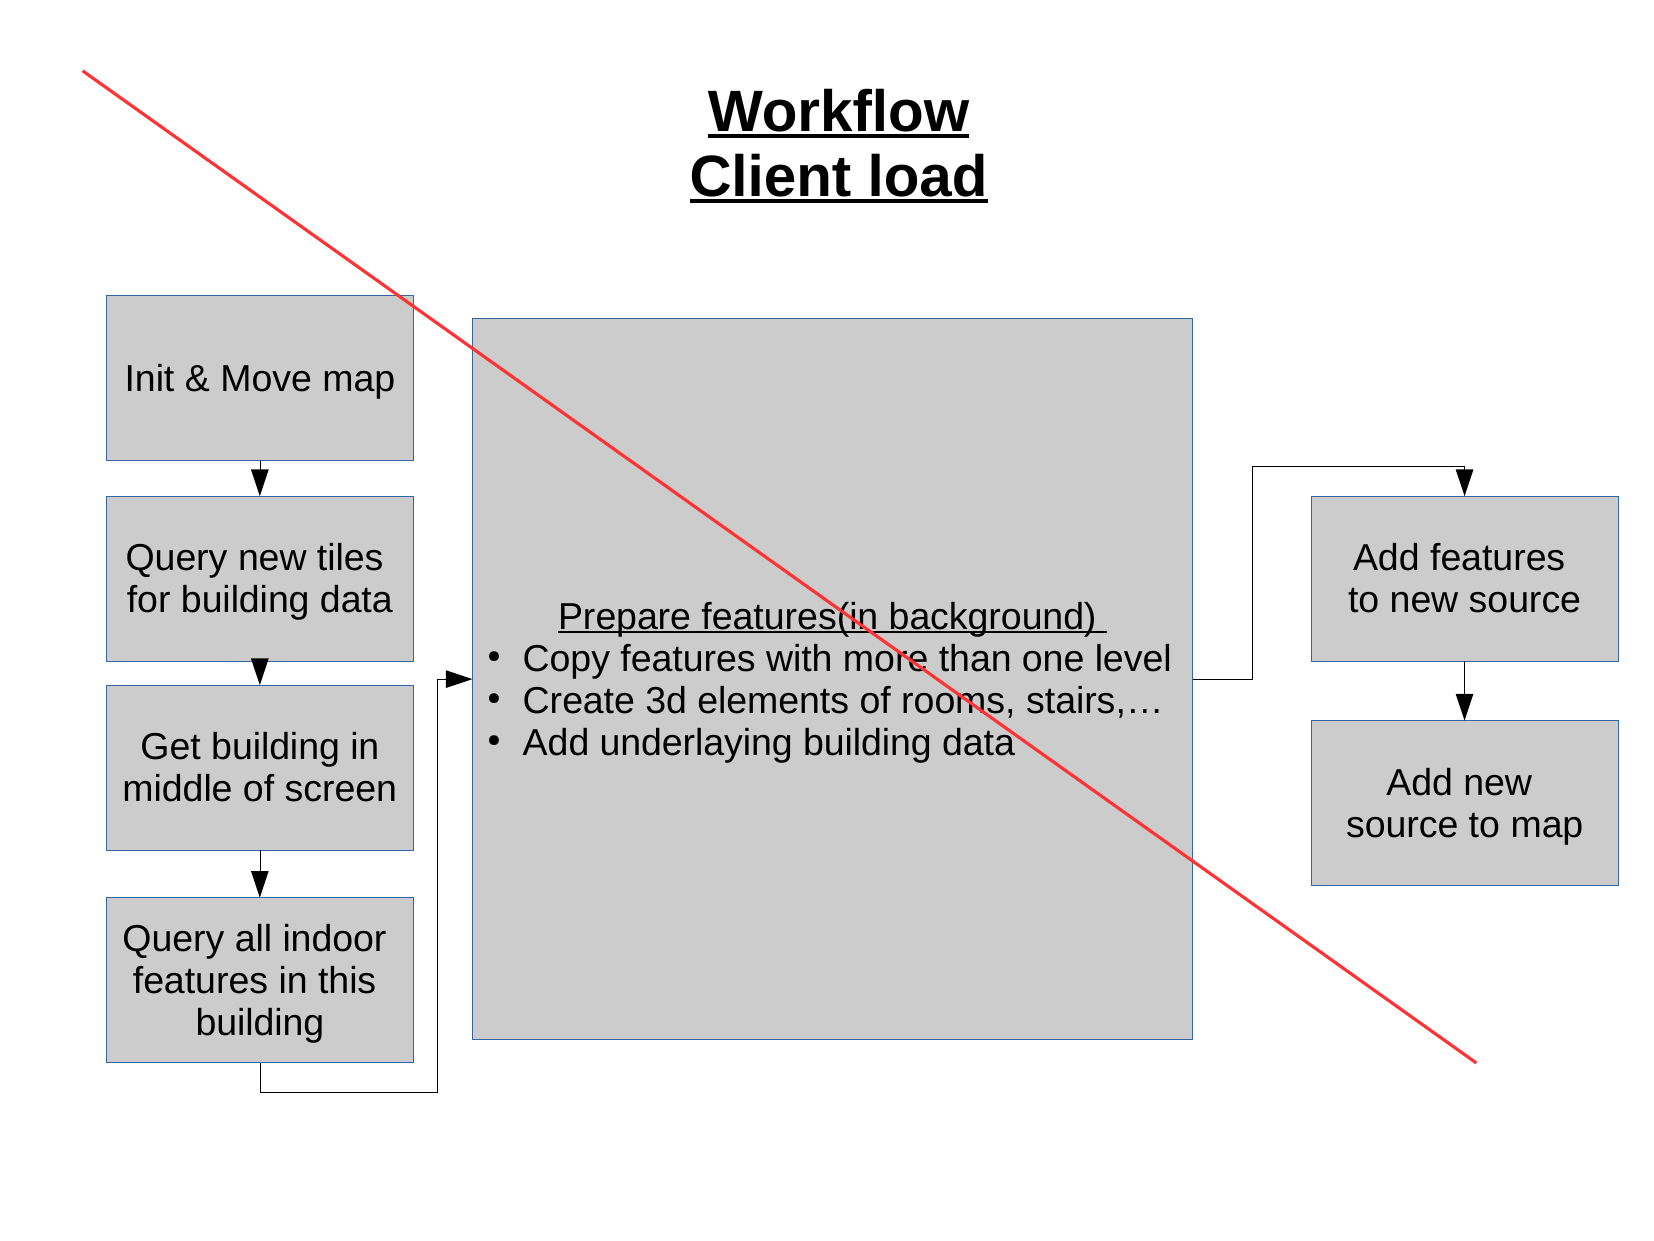

Workflow Client load
Init & Move map
Prepare features(in background)
Copy features with more than one level
Create 3d elements of rooms, stairs,…
Add underlaying building data
Query new tiles
for building data
Add features
to new source
Get building in
middle of screen
Add new
source to map
Query all indoor
features in this
building